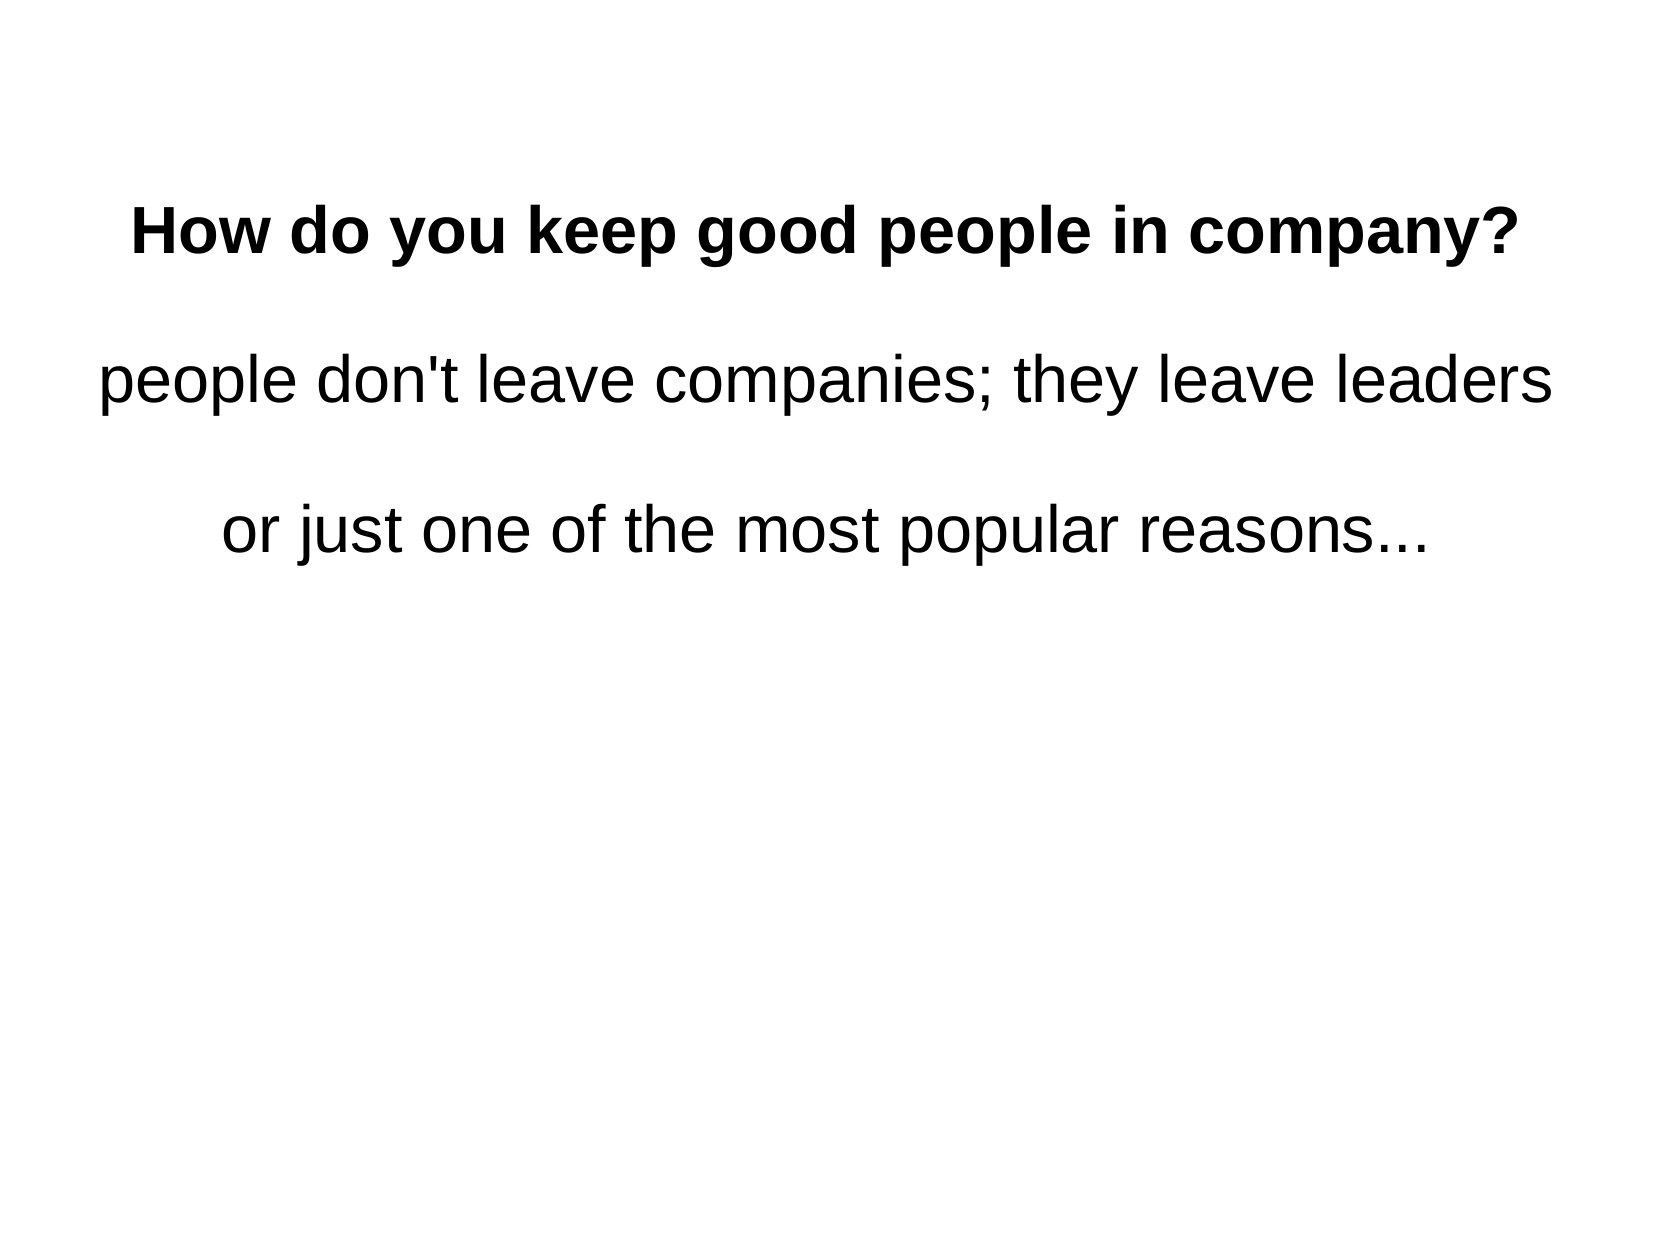

# How do you keep good people in company?
people don't leave companies; they leave leaders
or just one of the most popular reasons...